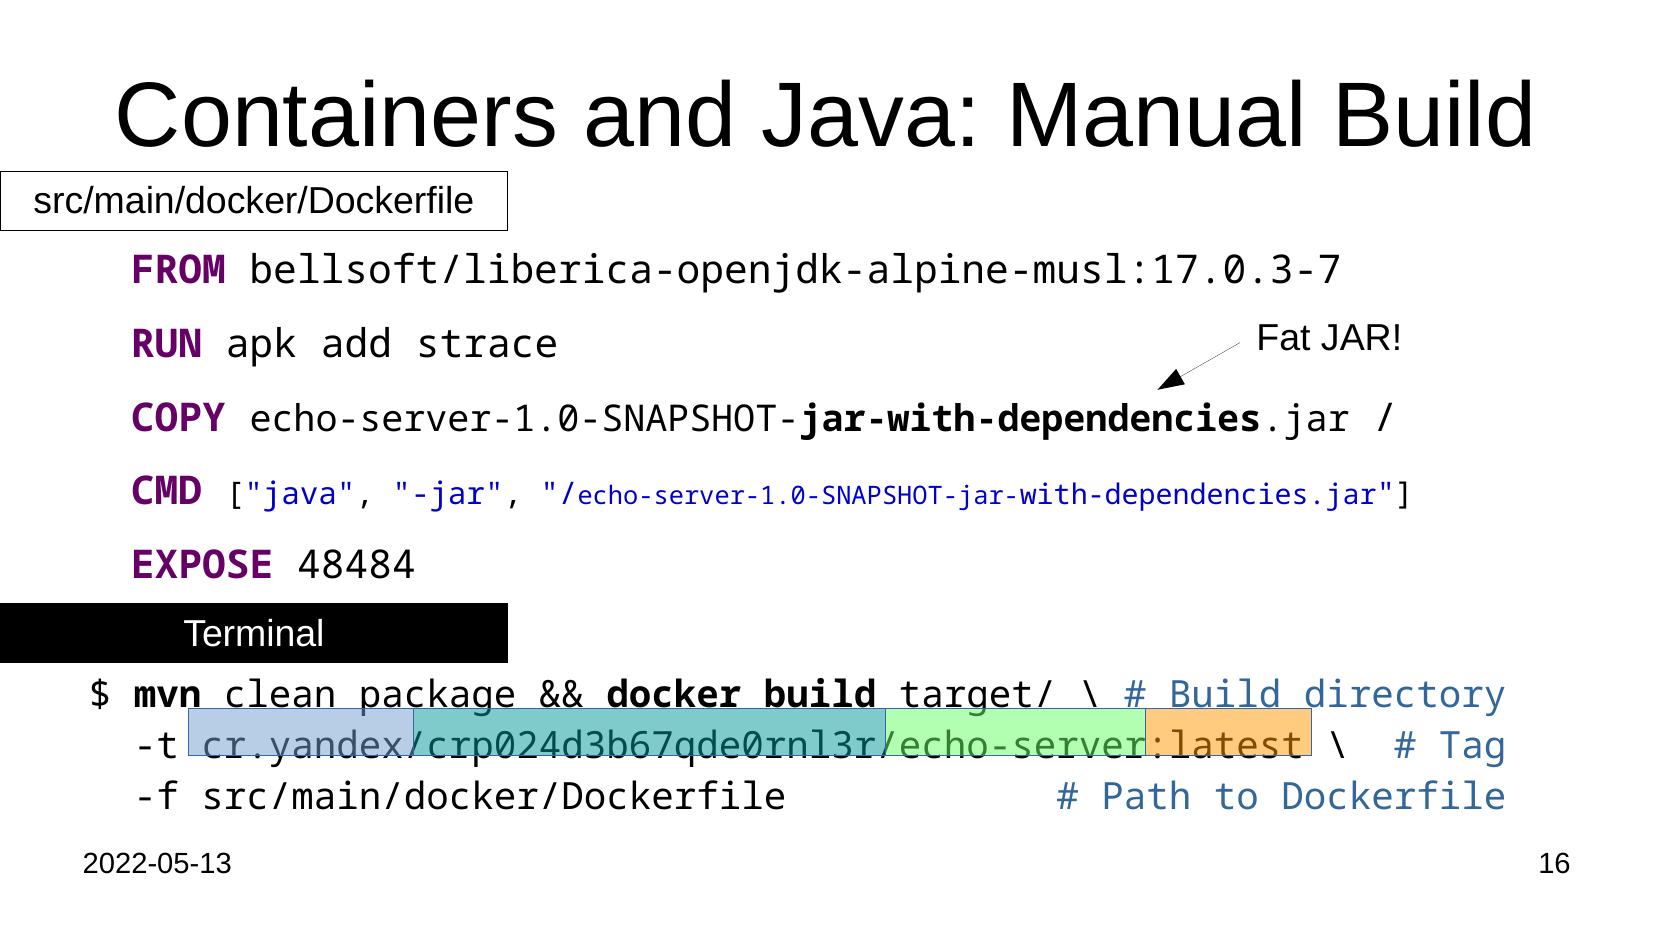

# Containers and Java: Manual Build
src/main/docker/Dockerfile
FROM bellsoft/liberica-openjdk-alpine-musl:17.0.3-7
RUN apk add strace
COPY echo-server-1.0-SNAPSHOT-jar-with-dependencies.jar /
CMD ["java", "-jar", "/echo-server-1.0-SNAPSHOT-jar-with-dependencies.jar"]
EXPOSE 48484
Fat JAR!
Terminal
$ mvn clean package && docker build target/ \ # Build directory
 -t cr.yandex/crp024d3b67qde0rnl3r/echo-server:latest \ # Tag
 -f src/main/docker/Dockerfile # Path to Dockerfile
2022-05-13
16